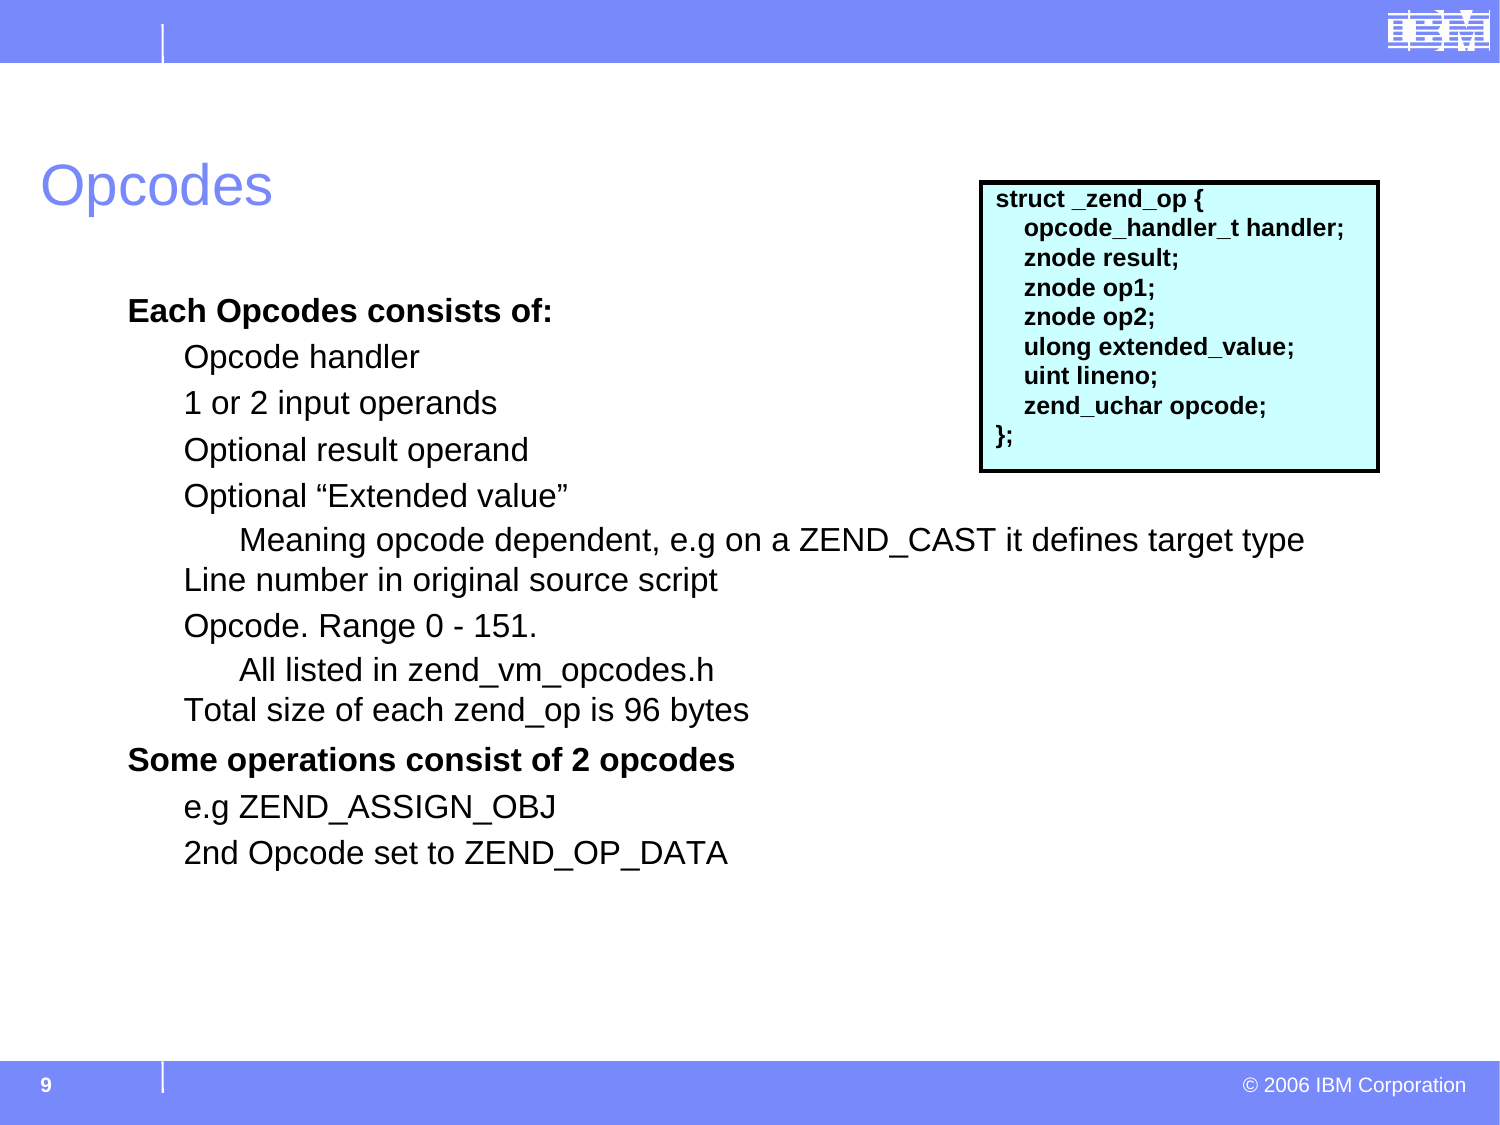

# Opcodes
struct _zend_op {
 opcode_handler_t handler;
 znode result;
 znode op1;
 znode op2;
 ulong extended_value;
 uint lineno;
 zend_uchar opcode;
};
Each Opcodes consists of:
Opcode handler
1 or 2 input operands
Optional result operand
Optional “Extended value”
Meaning opcode dependent, e.g on a ZEND_CAST it defines target type
Line number in original source script
Opcode. Range 0 - 151.
All listed in zend_vm_opcodes.h
Total size of each zend_op is 96 bytes
Some operations consist of 2 opcodes
e.g ZEND_ASSIGN_OBJ
2nd Opcode set to ZEND_OP_DATA
9